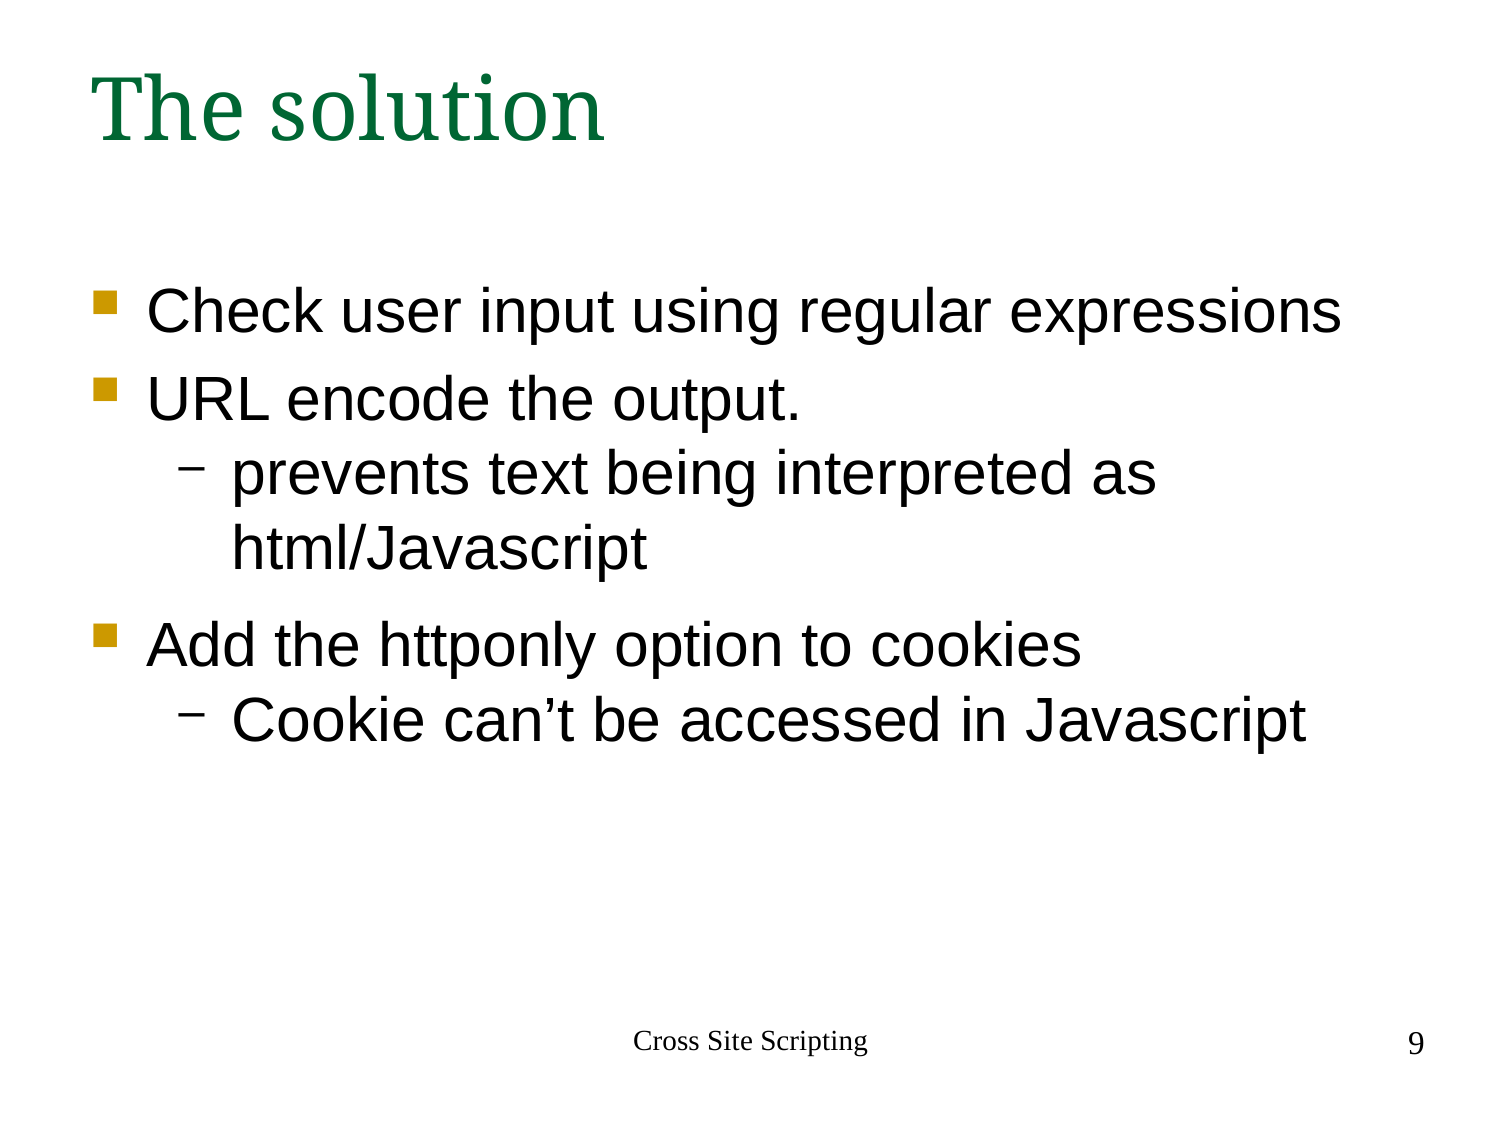

# The solution
Check user input using regular expressions
URL encode the output.
prevents text being interpreted as html/Javascript
Add the httponly option to cookies
Cookie can’t be accessed in Javascript
Cross Site Scripting
9